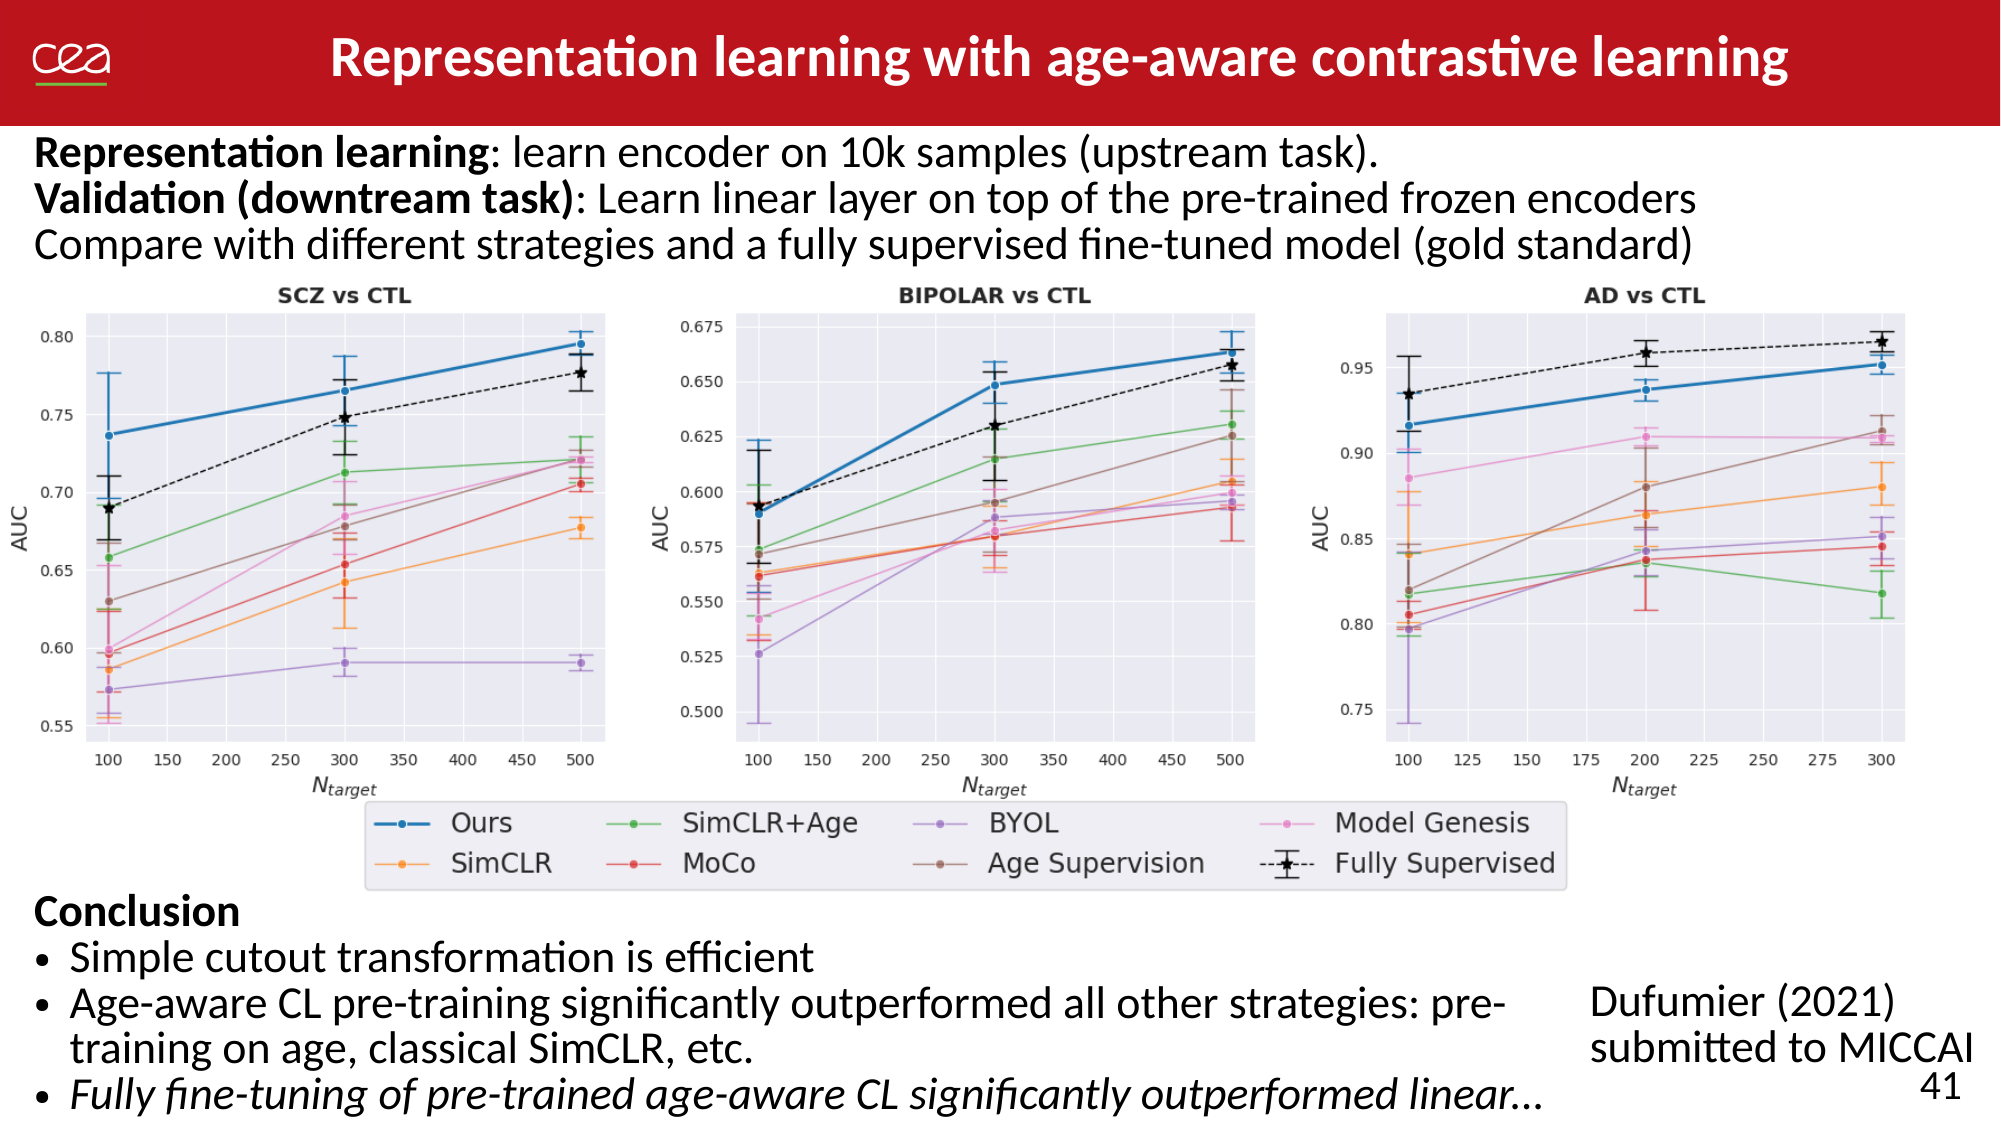

# Representation learning with age-aware contrastive learning
Representation learning: learn encoder on 10k samples (upstream task).
Validation (downtream task): Learn linear layer on top of the pre-trained frozen encoders
Compare with different strategies and a fully supervised fine-tuned model (gold standard)
Conclusion
Simple cutout transformation is efficient
Age-aware CL pre-training significantly outperformed all other strategies: pre-training on age, classical SimCLR, etc.
Fully fine-tuning of pre-trained age-aware CL significantly outperformed linear...
Dufumier (2021) submitted to MICCAI